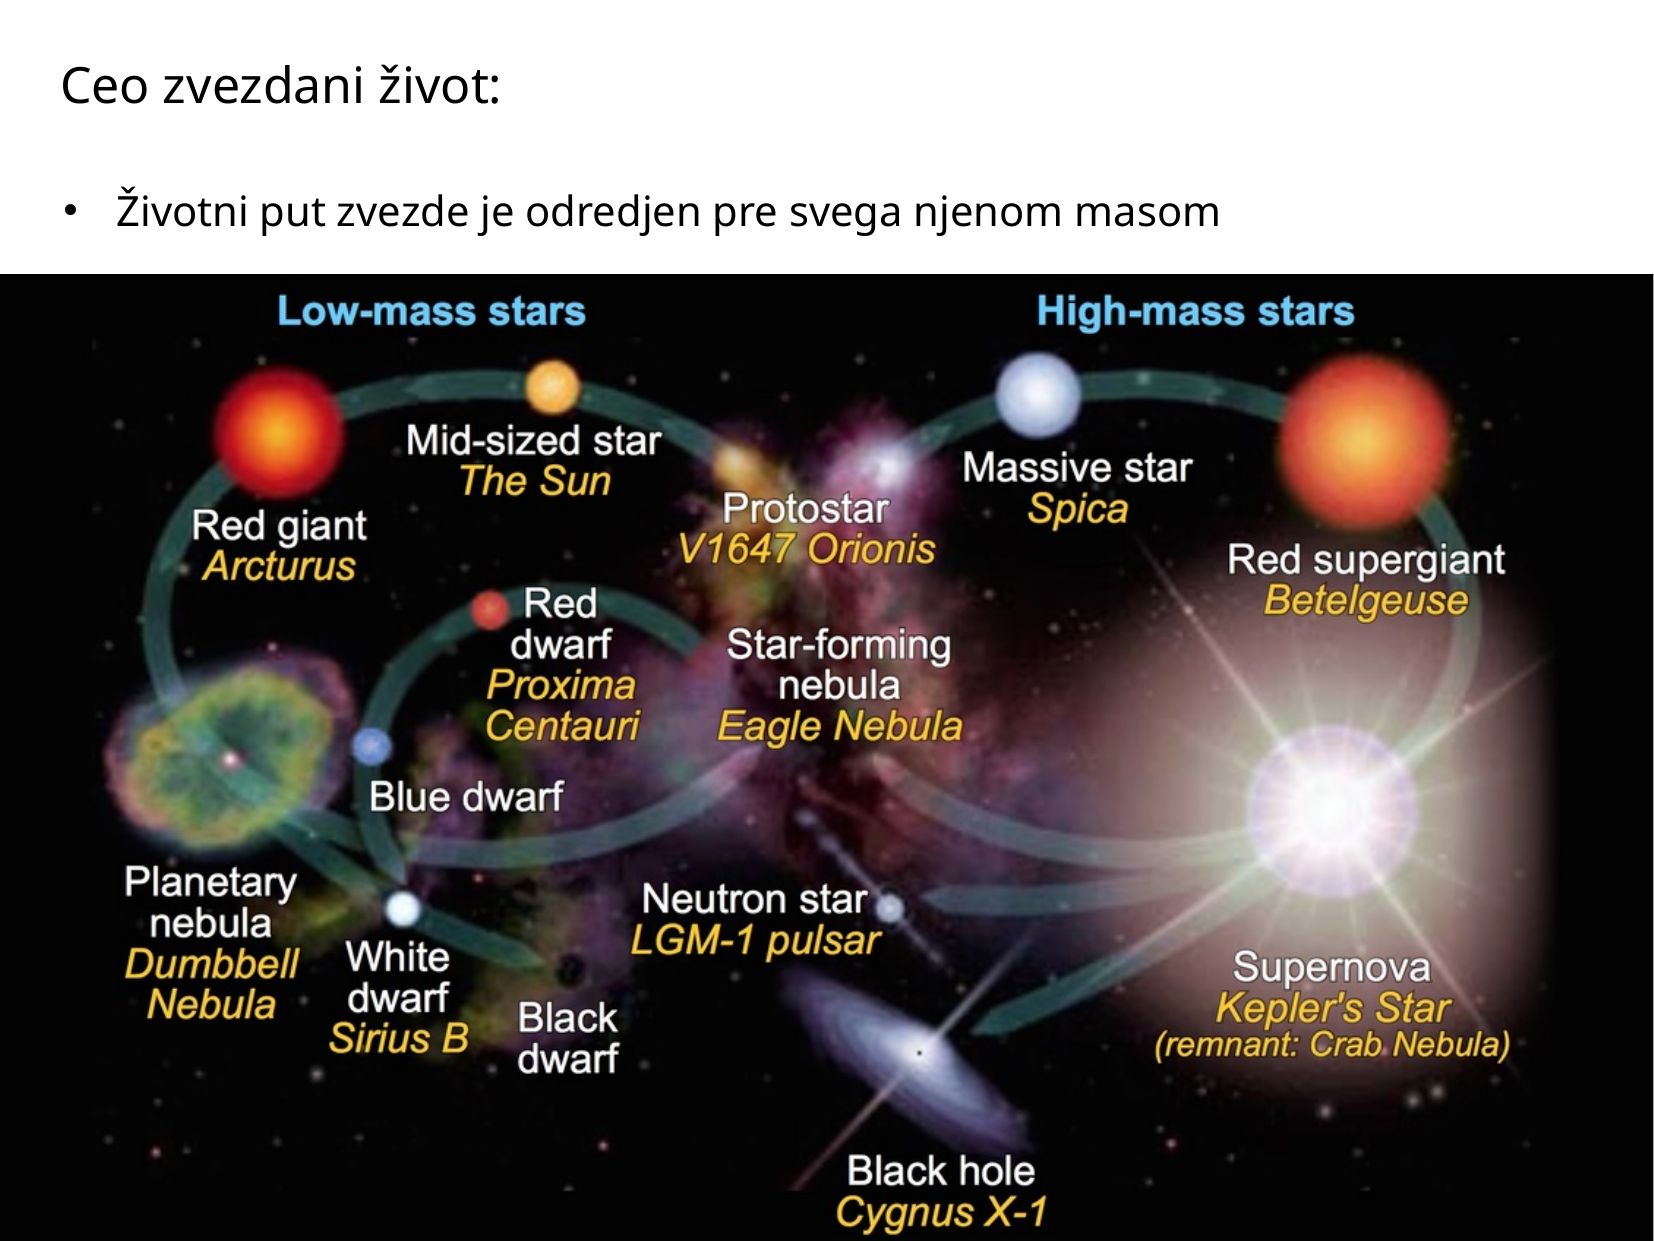

# Ceo zvezdani život:
Životni put zvezde je odredjen pre svega njenom masom